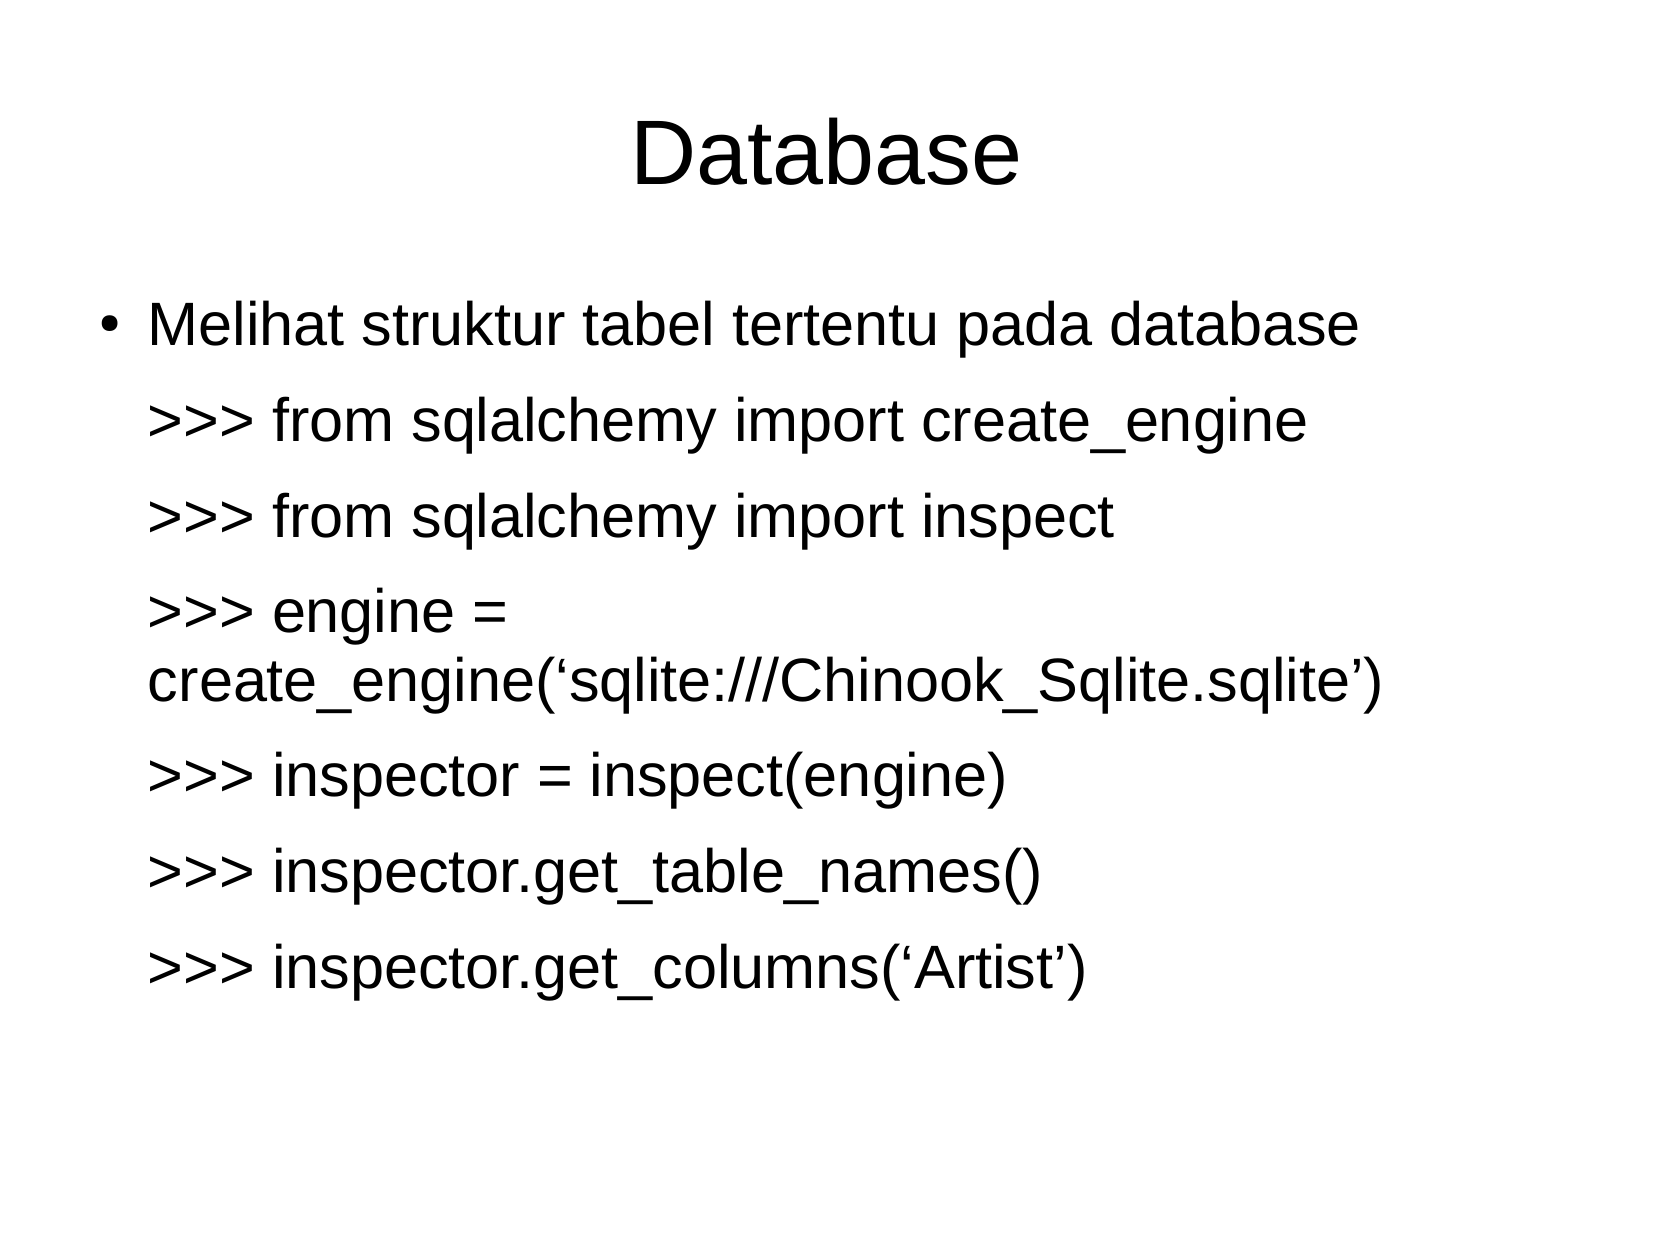

# Database
Melihat struktur tabel tertentu pada database
>>> from sqlalchemy import create_engine
>>> from sqlalchemy import inspect
>>> engine = create_engine(‘sqlite:///Chinook_Sqlite.sqlite’)
>>> inspector = inspect(engine)
>>> inspector.get_table_names()
>>> inspector.get_columns(‘Artist’)